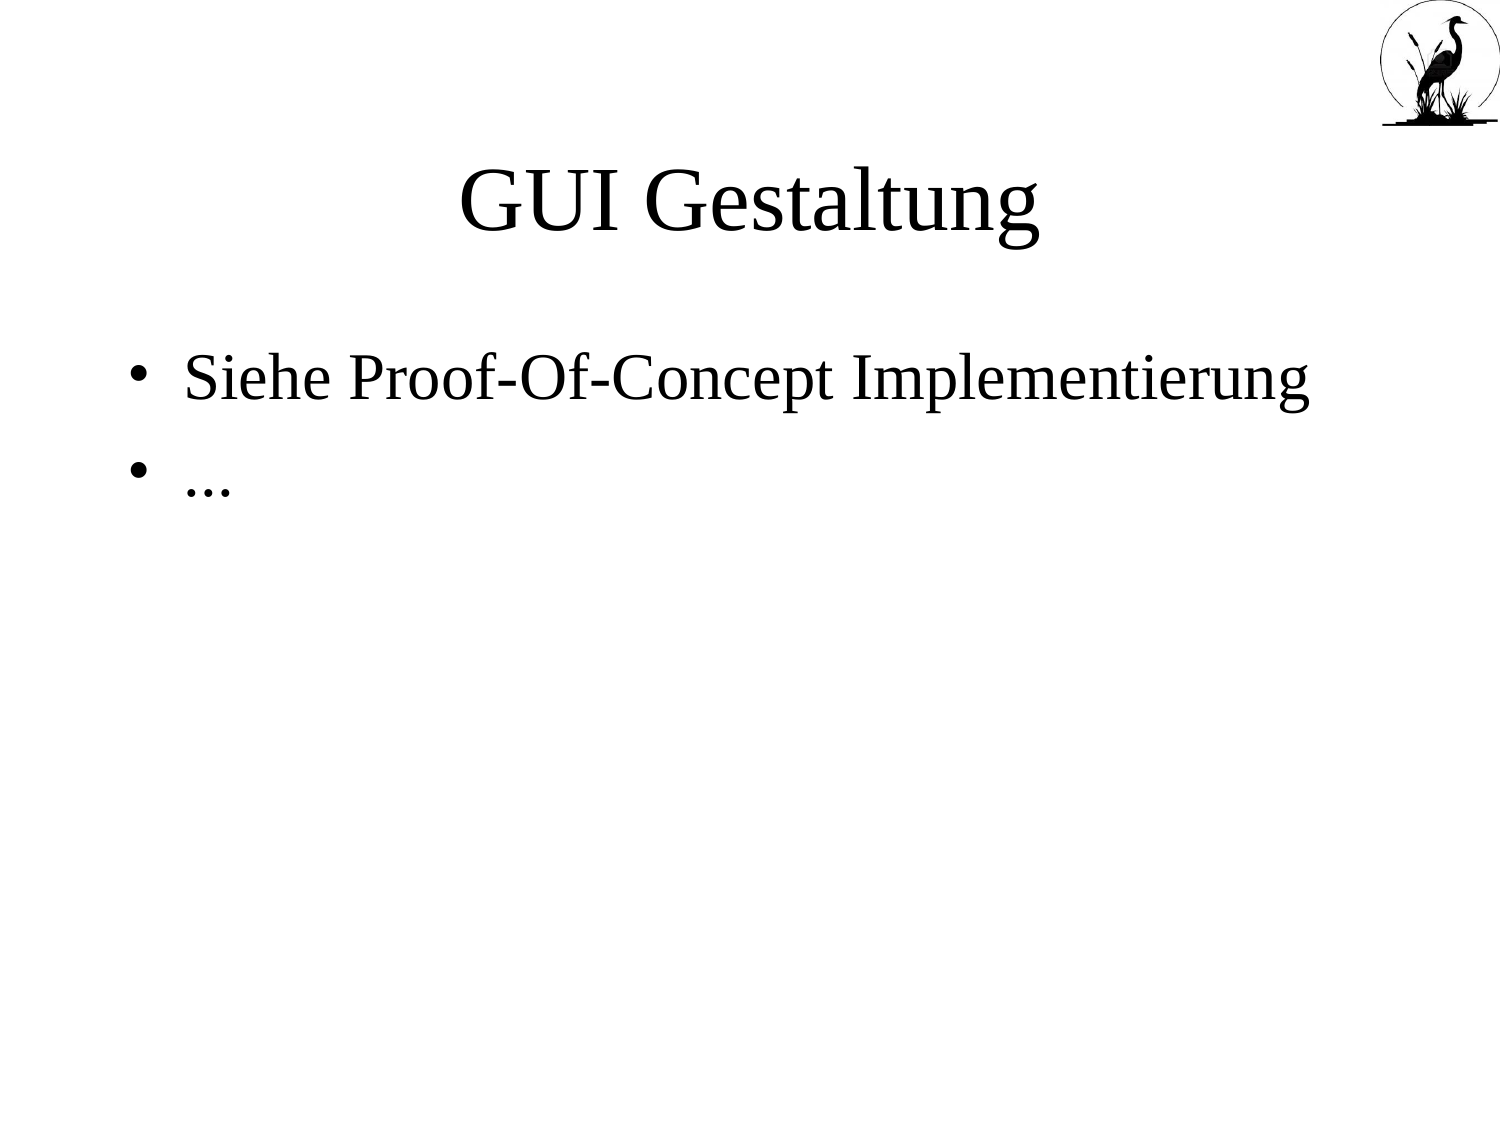

# GUI Gestaltung
Siehe Proof-Of-Concept Implementierung
...